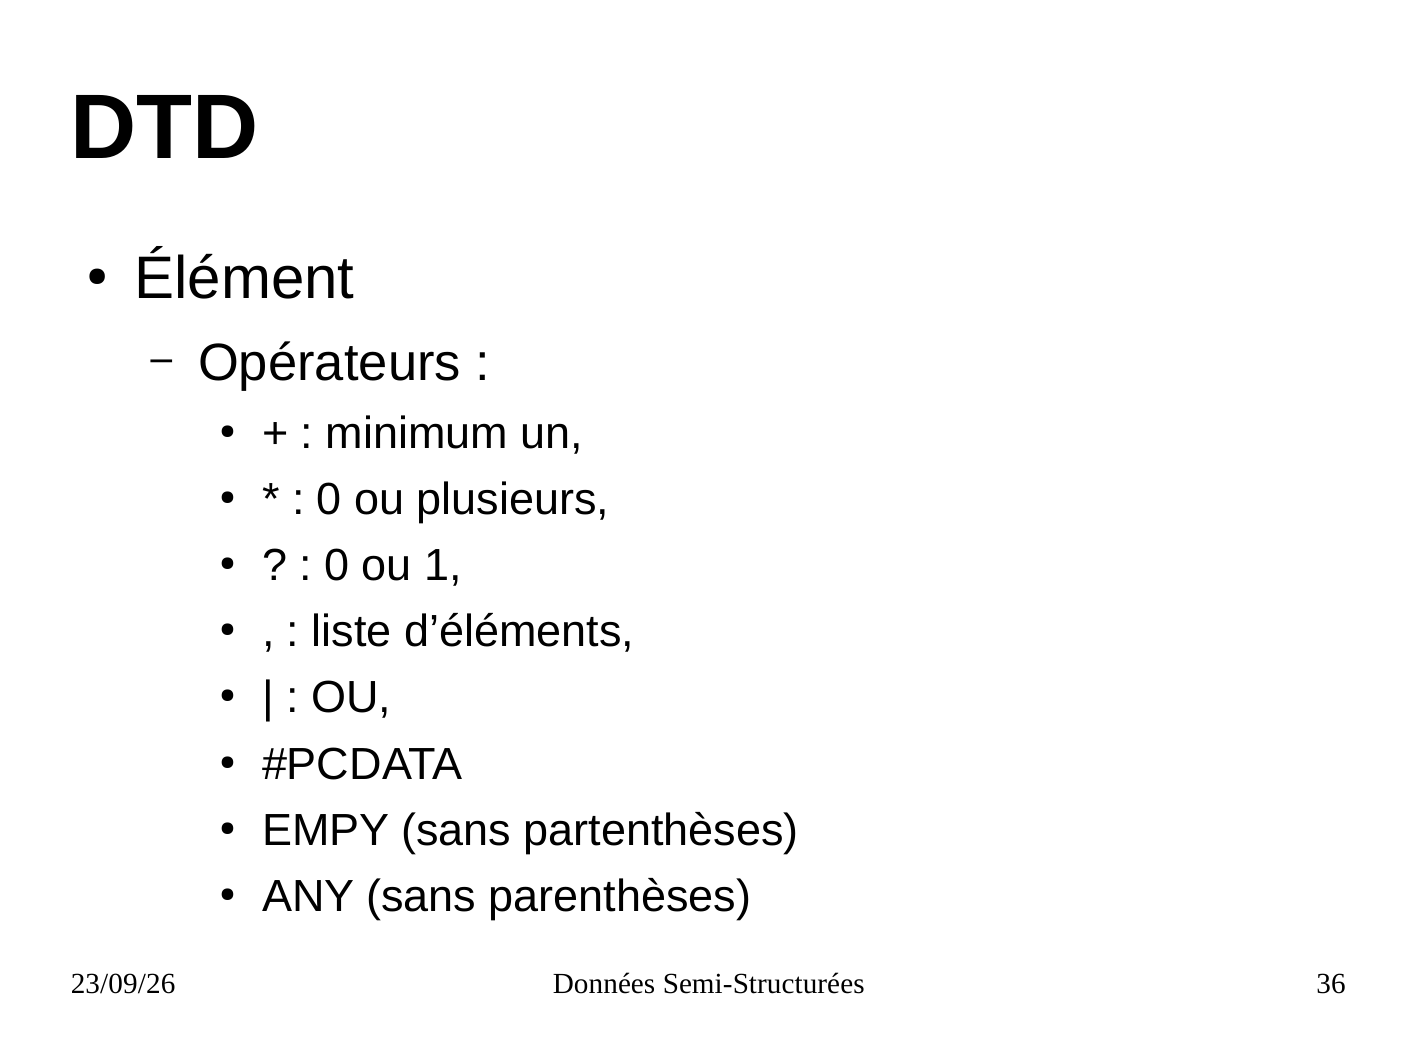

# DTD
Élément
Opérateurs :
+ : minimum un,
* : 0 ou plusieurs,
? : 0 ou 1,
, : liste d’éléments,
| : OU,
#PCDATA
EMPY (sans partenthèses)
ANY (sans parenthèses)
Données Semi-Structurées
36